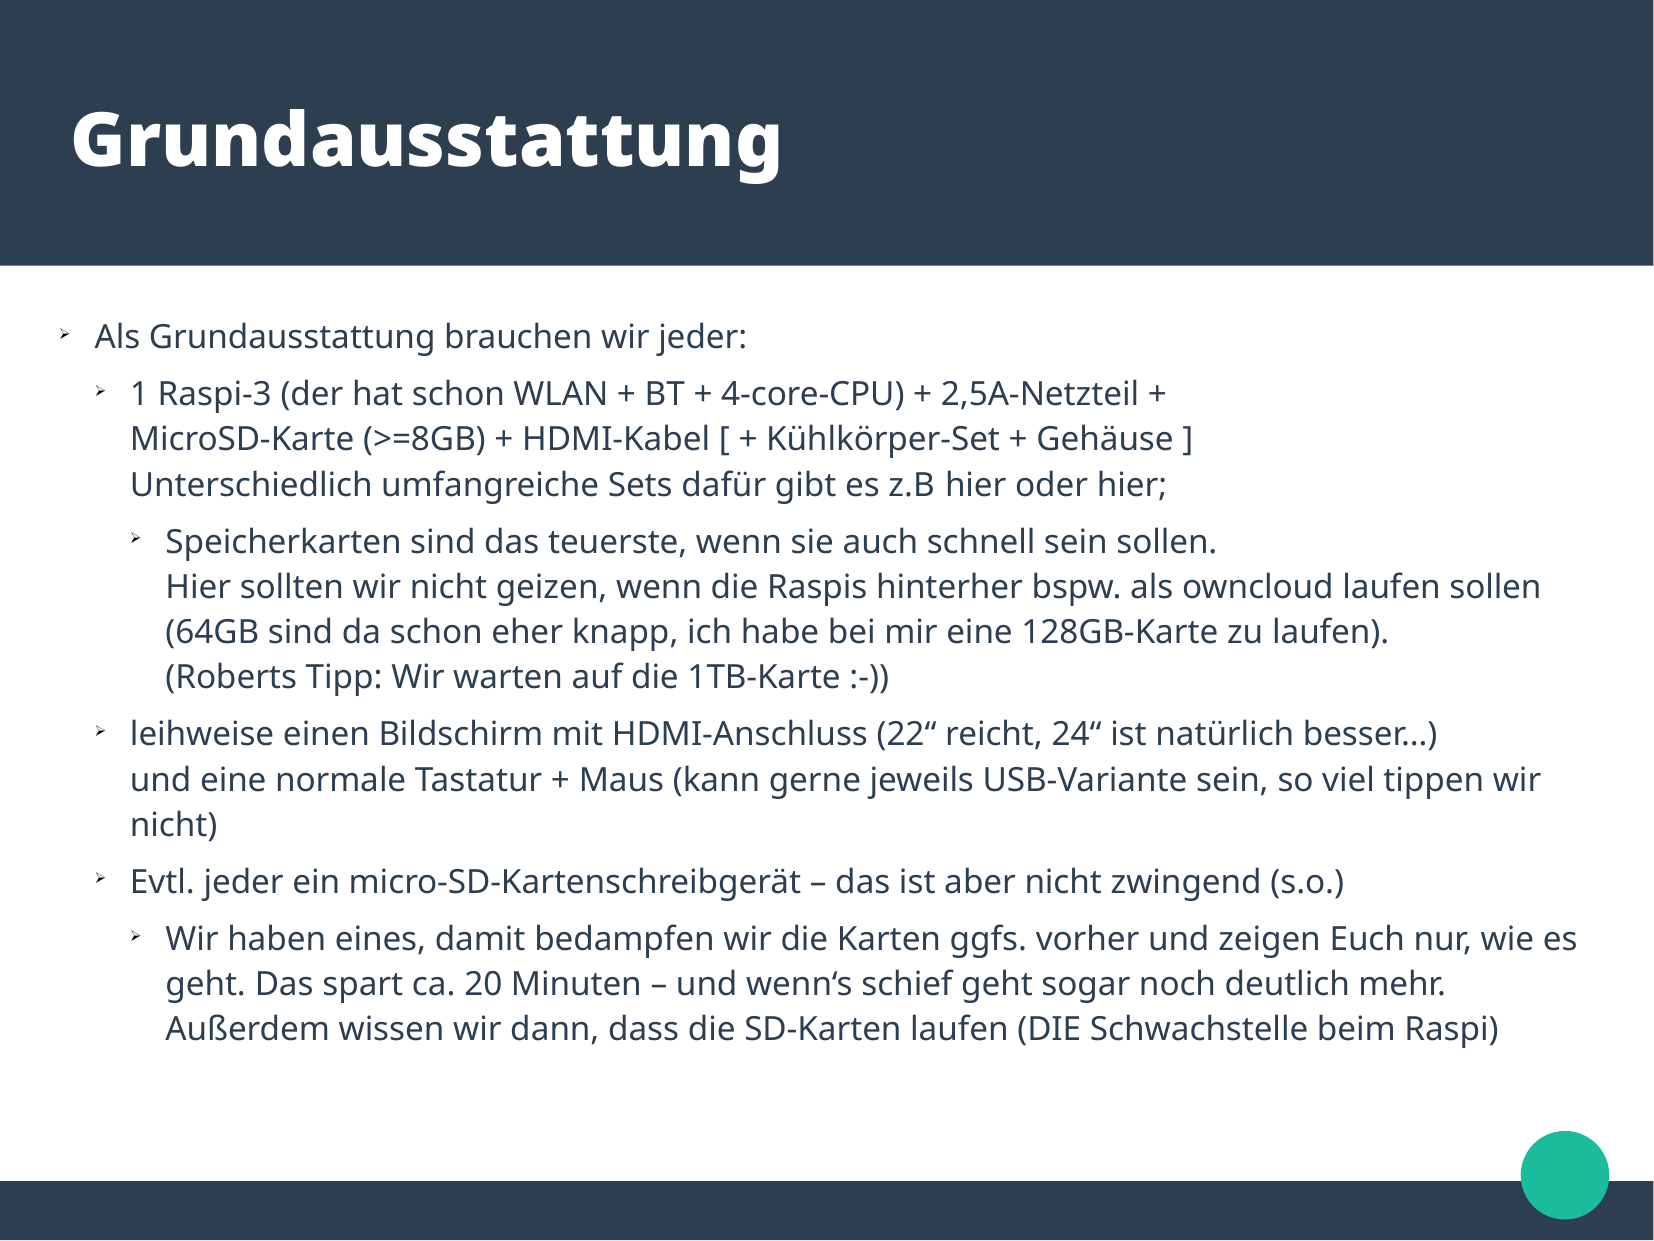

# Grundausstattung
Als Grundausstattung brauchen wir jeder:
1 Raspi-3 (der hat schon WLAN + BT + 4-core-CPU) + 2,5A-Netzteil +
MicroSD-Karte (>=8GB) + HDMI-Kabel [ + Kühlkörper-Set + Gehäuse ]
Unterschiedlich umfangreiche Sets dafür gibt es z.B hier oder hier;
Speicherkarten sind das teuerste, wenn sie auch schnell sein sollen.
Hier sollten wir nicht geizen, wenn die Raspis hinterher bspw. als owncloud laufen sollen (64GB sind da schon eher knapp, ich habe bei mir eine 128GB-Karte zu laufen).
(Roberts Tipp: Wir warten auf die 1TB-Karte :-))
leihweise einen Bildschirm mit HDMI-Anschluss (22“ reicht, 24“ ist natürlich besser…)
und eine normale Tastatur + Maus (kann gerne jeweils USB-Variante sein, so viel tippen wir nicht)
Evtl. jeder ein micro-SD-Kartenschreibgerät – das ist aber nicht zwingend (s.o.)
Wir haben eines, damit bedampfen wir die Karten ggfs. vorher und zeigen Euch nur, wie es geht. Das spart ca. 20 Minuten – und wenn‘s schief geht sogar noch deutlich mehr.
Außerdem wissen wir dann, dass die SD-Karten laufen (DIE Schwachstelle beim Raspi)